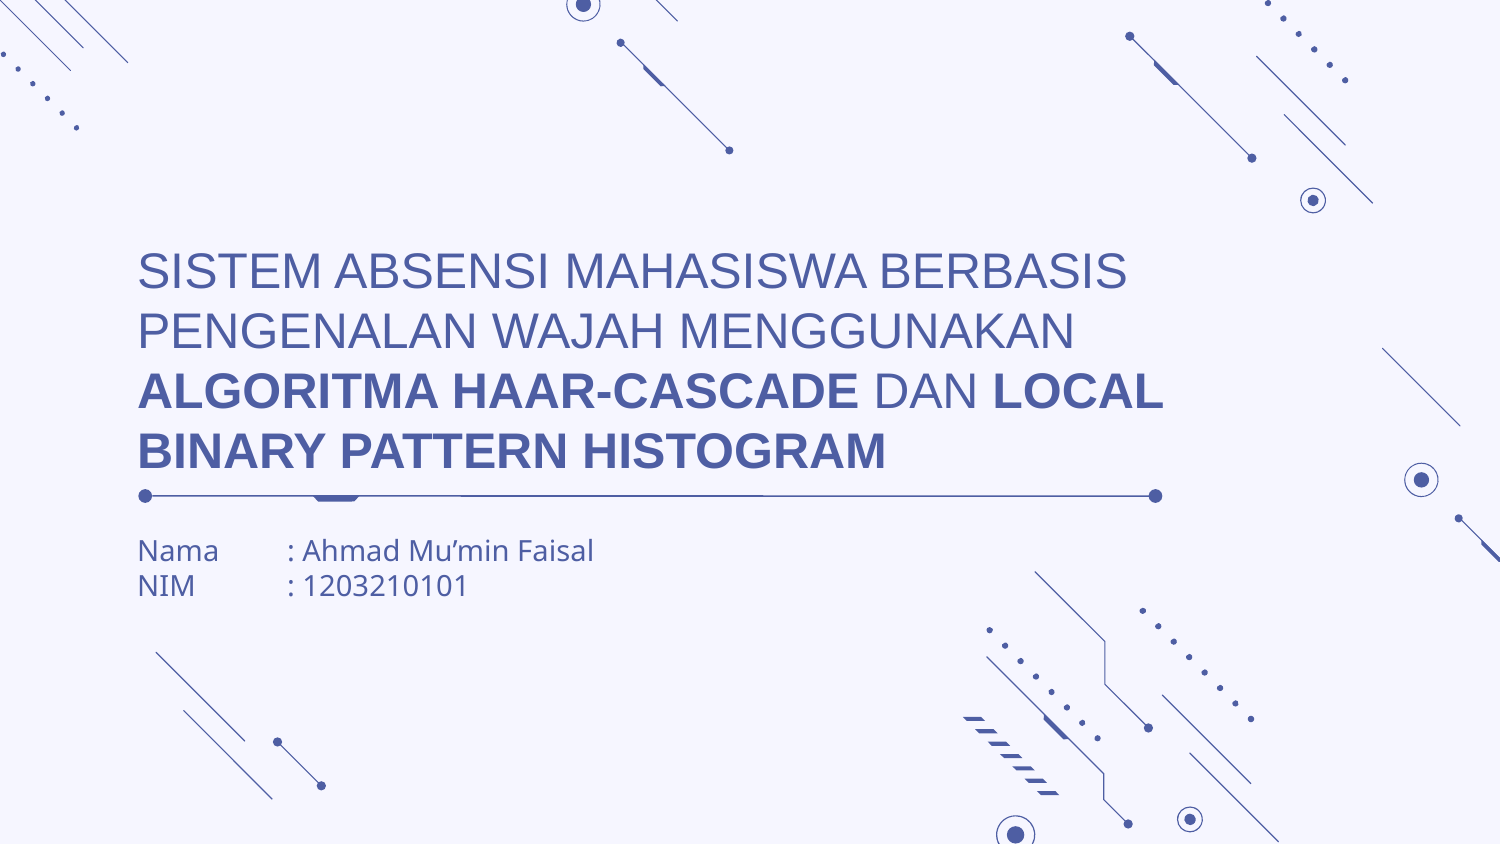

# SISTEM ABSENSI MAHASISWA BERBASIS PENGENALAN WAJAH MENGGUNAKAN ALGORITMA HAAR-CASCADE DAN LOCAL BINARY PATTERN HISTOGRAM
Nama	: Ahmad Mu’min Faisal
NIM	: 1203210101